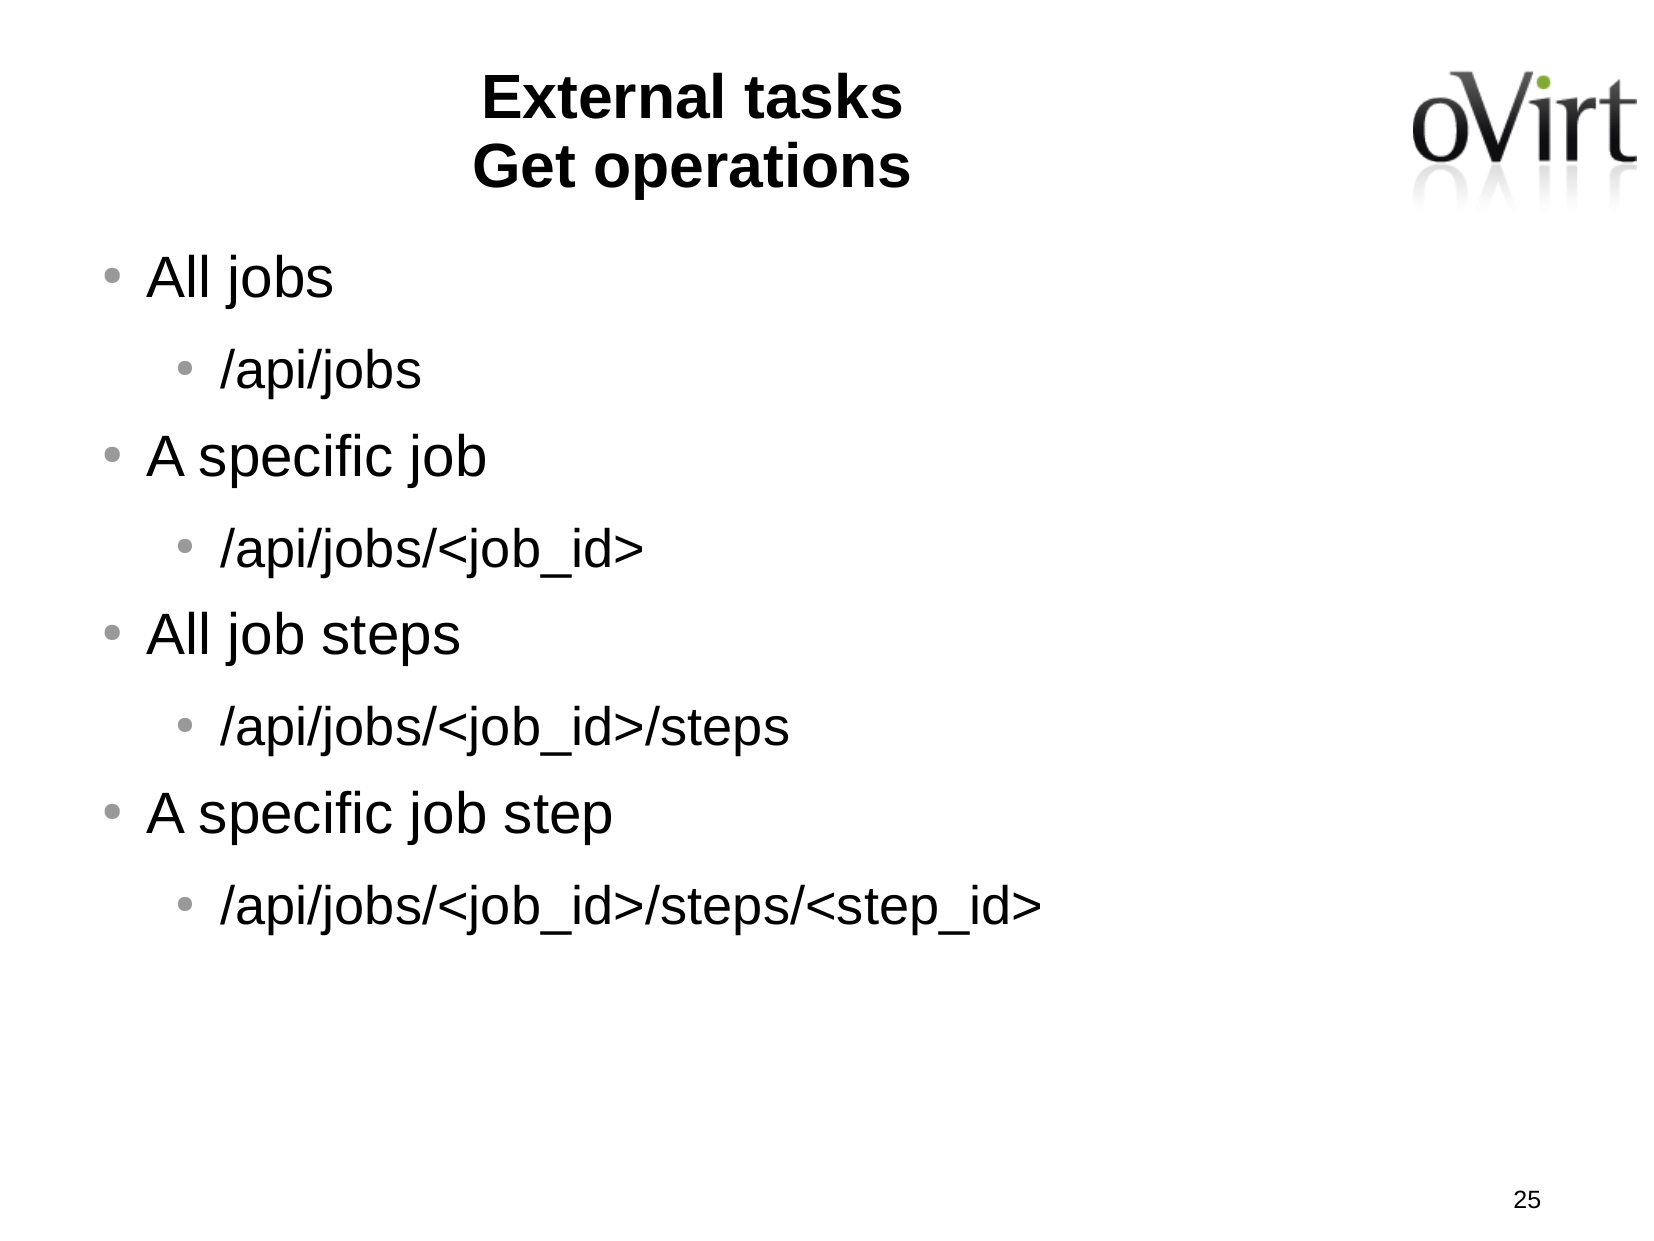

# External tasks Get operations
All jobs
/api/jobs
A specific job
/api/jobs/<job_id>
All job steps
/api/jobs/<job_id>/steps
A specific job step
/api/jobs/<job_id>/steps/<step_id>